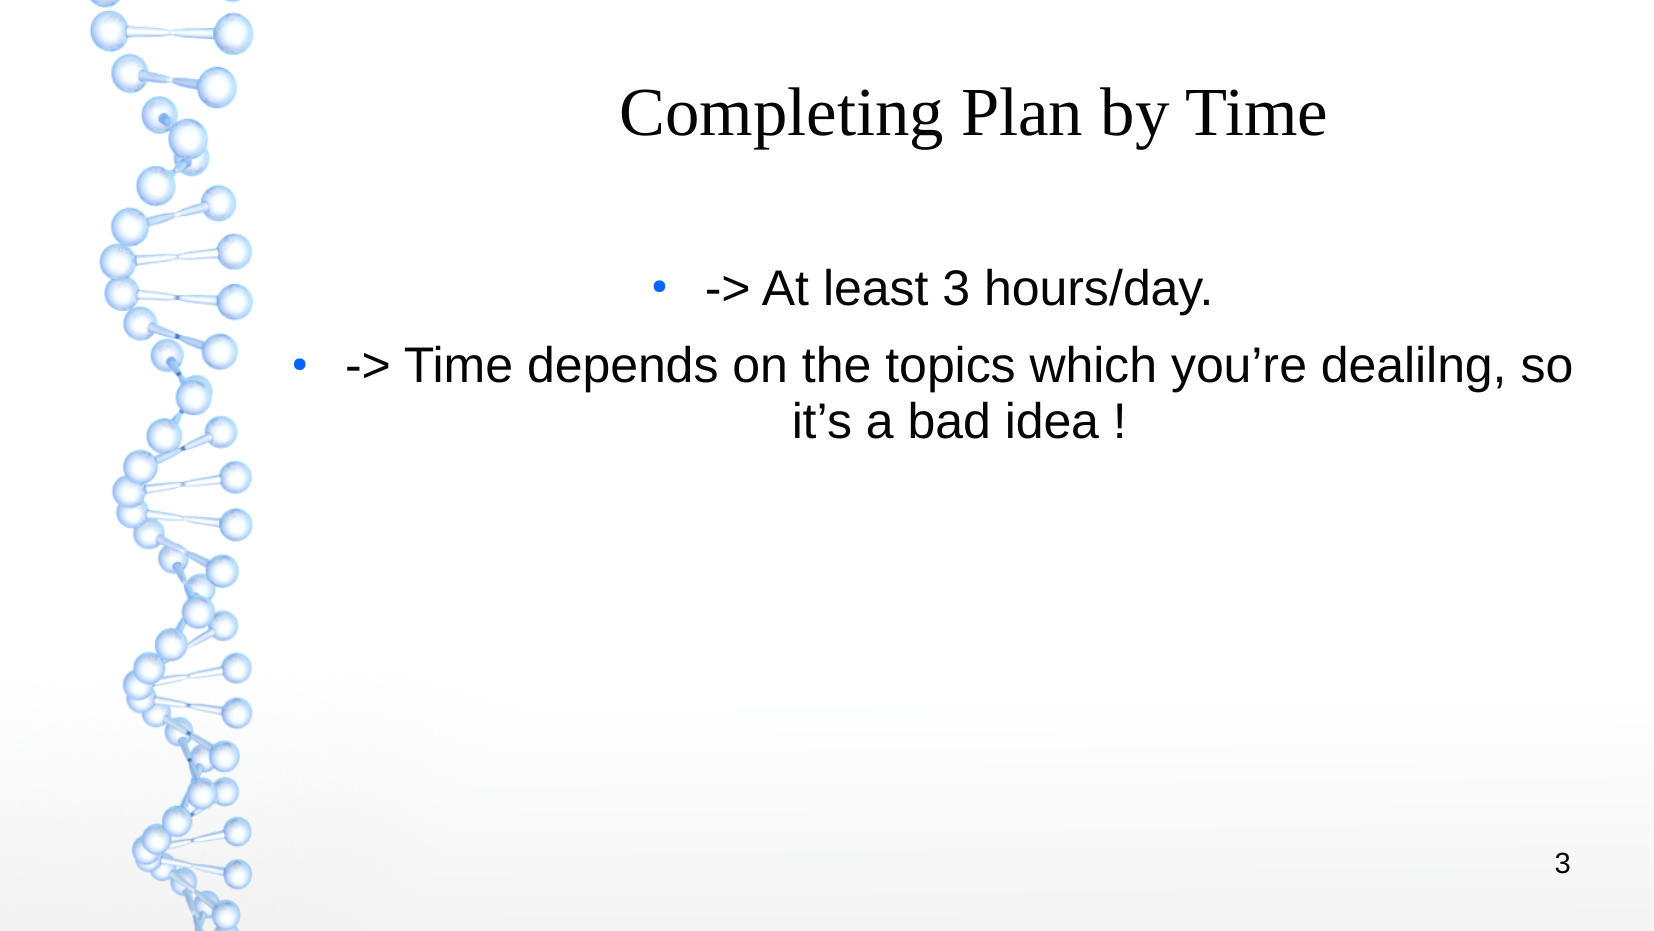

# Completing Plan by Time
-> At least 3 hours/day.
-> Time depends on the topics which you’re dealilng, so it’s a bad idea !
3